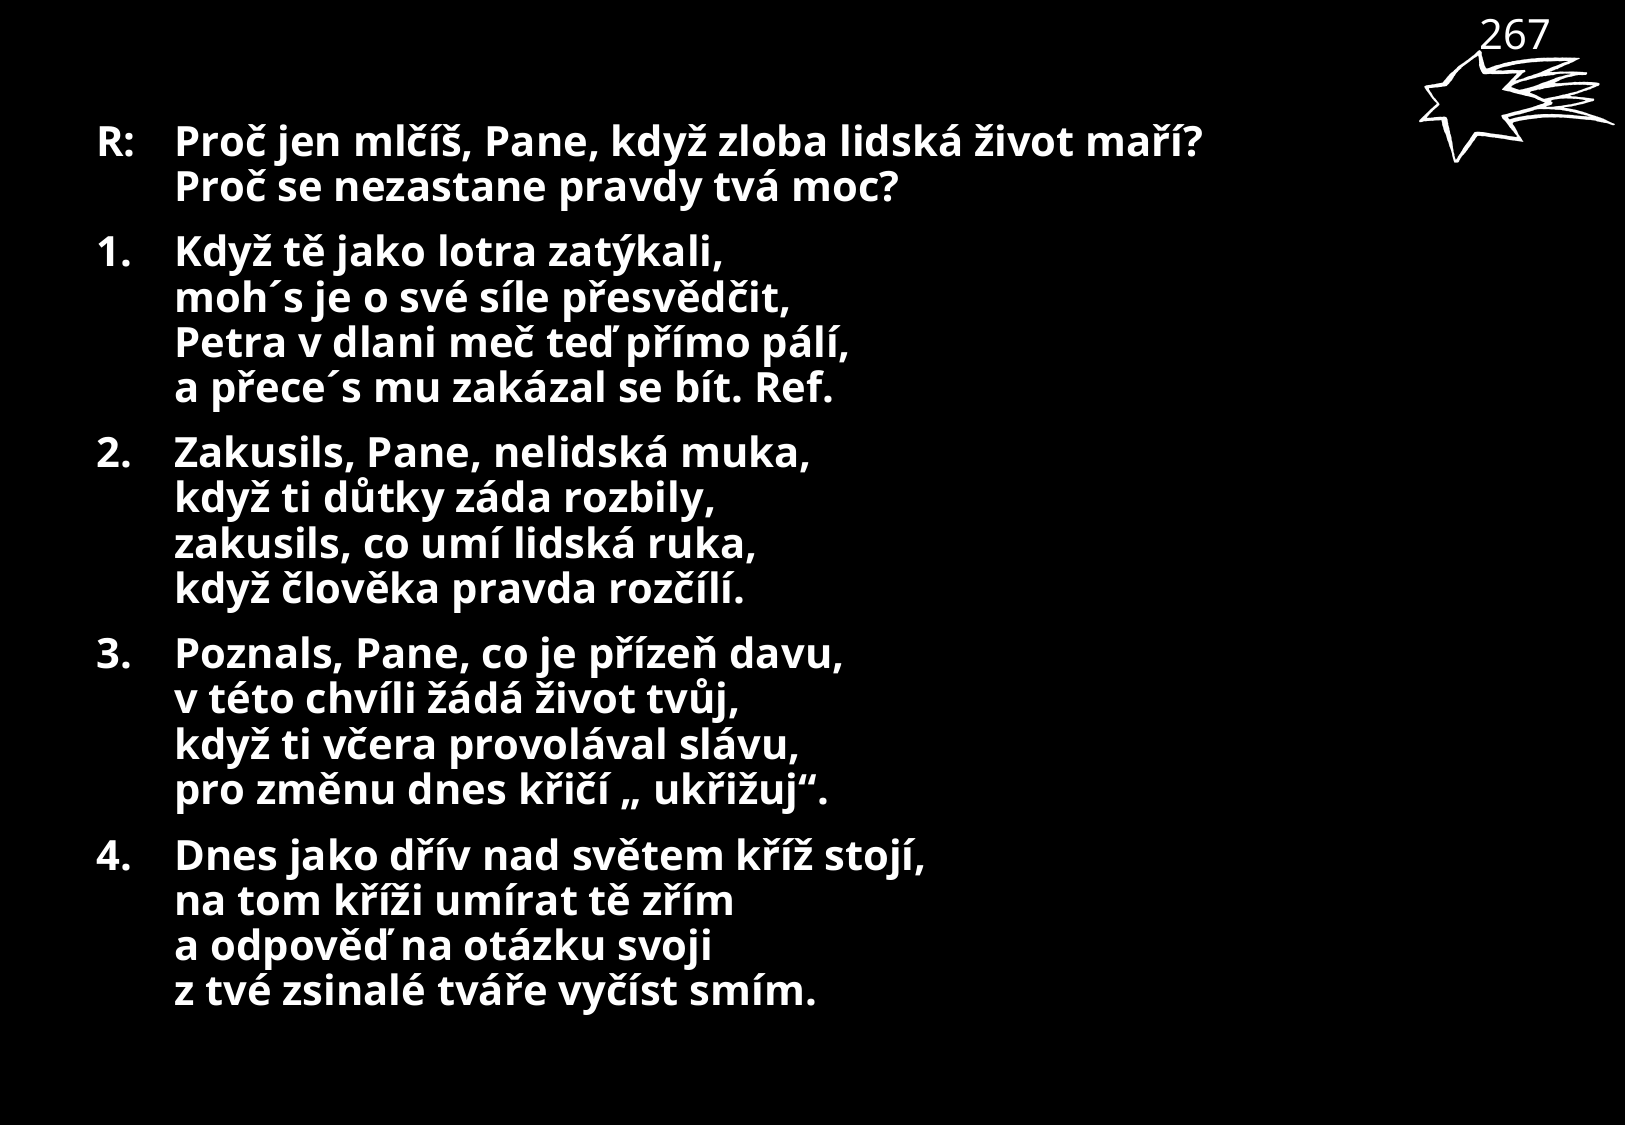

267
# R: 	Proč jen mlčíš, Pane, když zloba lidská život maří? Proč se nezastane pravdy tvá moc?
1. 	Když tě jako lotra zatýkali,
moh´s je o své síle přesvědčit,
Petra v dlani meč teď přímo pálí,
a přece´s mu zakázal se bít. Ref.
2.	Zakusils, Pane, nelidská muka,
když ti důtky záda rozbily,
zakusils, co umí lidská ruka,
když člověka pravda rozčílí.
3.	Poznals, Pane, co je přízeň davu,
v této chvíli žádá život tvůj,
když ti včera provolával slávu,
pro změnu dnes křičí „ ukřižuj“.
4.	Dnes jako dřív nad světem kříž stojí,
na tom kříži umírat tě zřím
a odpověď na otázku svoji
z tvé zsinalé tváře vyčíst smím.